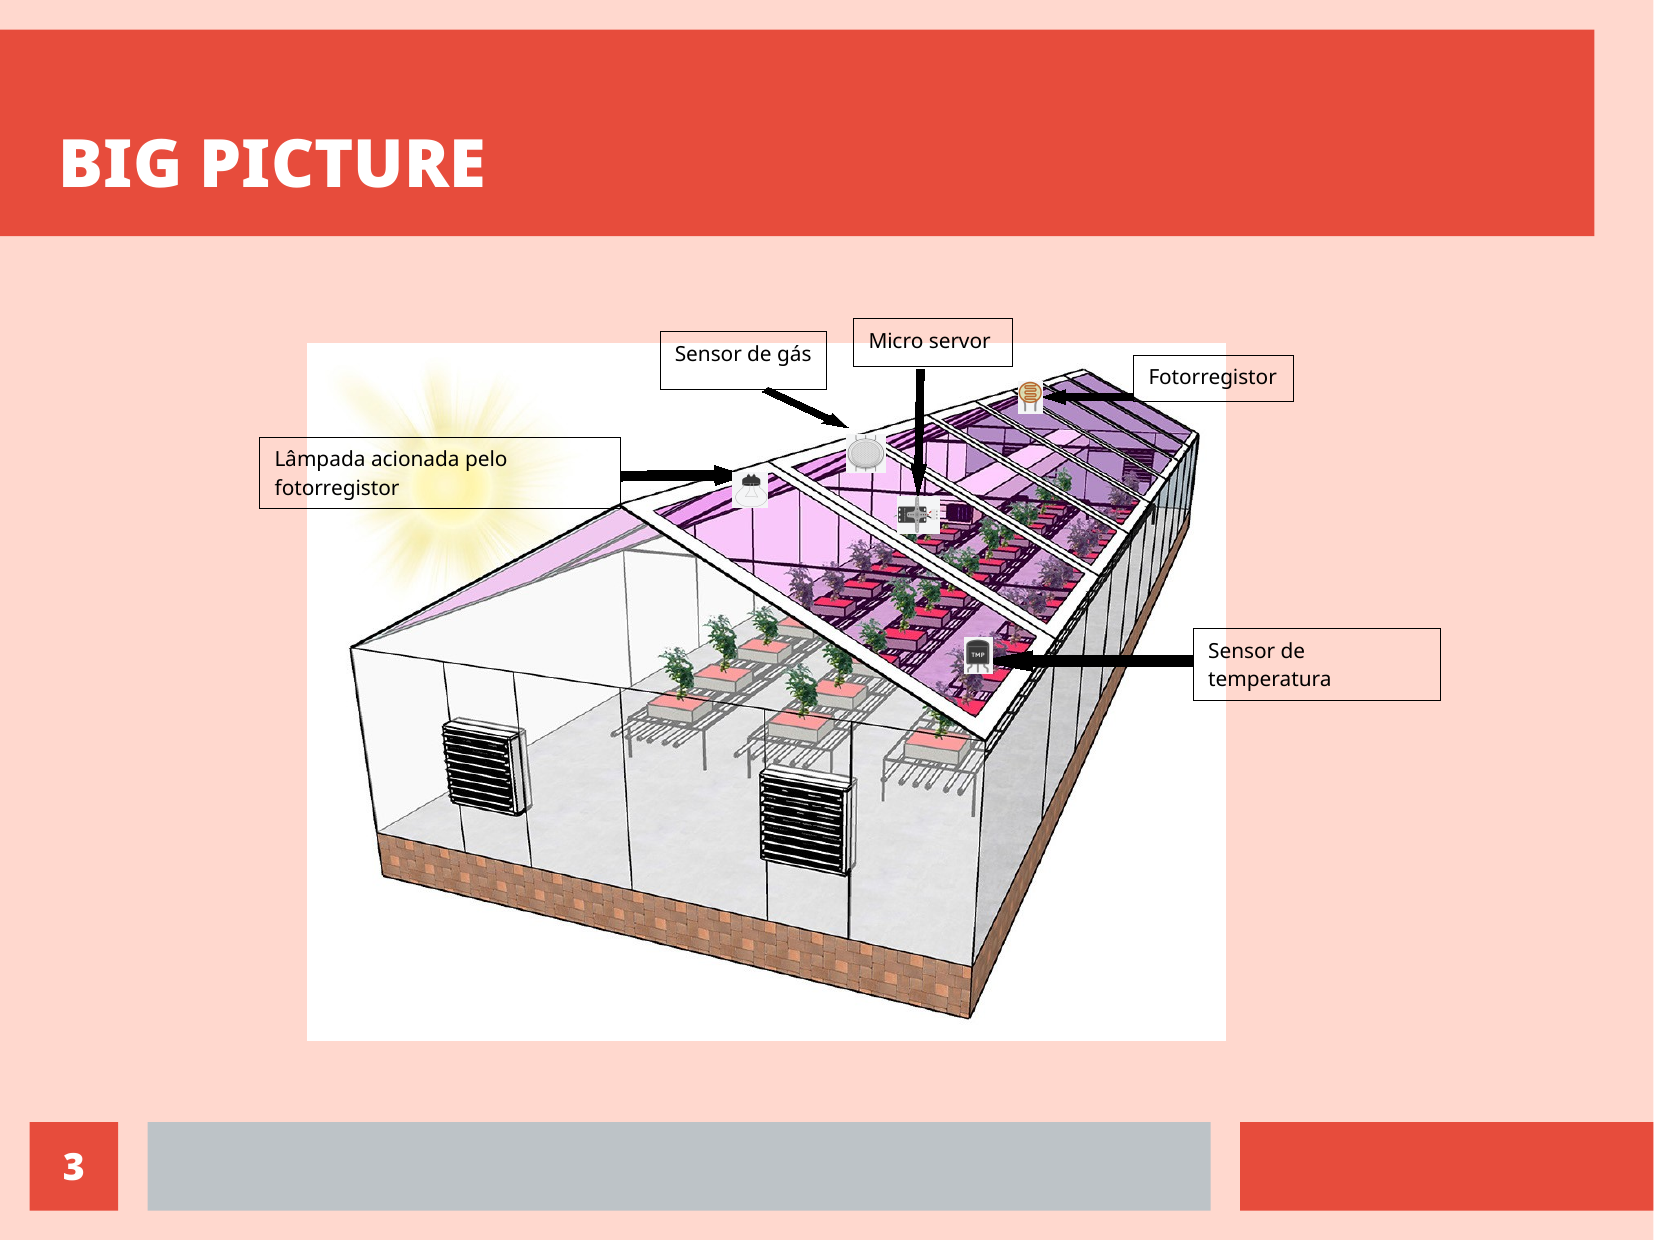

# BIG PICTURE
Micro servor
Sensor de gás
Fotorregistor
Lâmpada acionada pelo fotorregistor
Sensor de temperatura
3